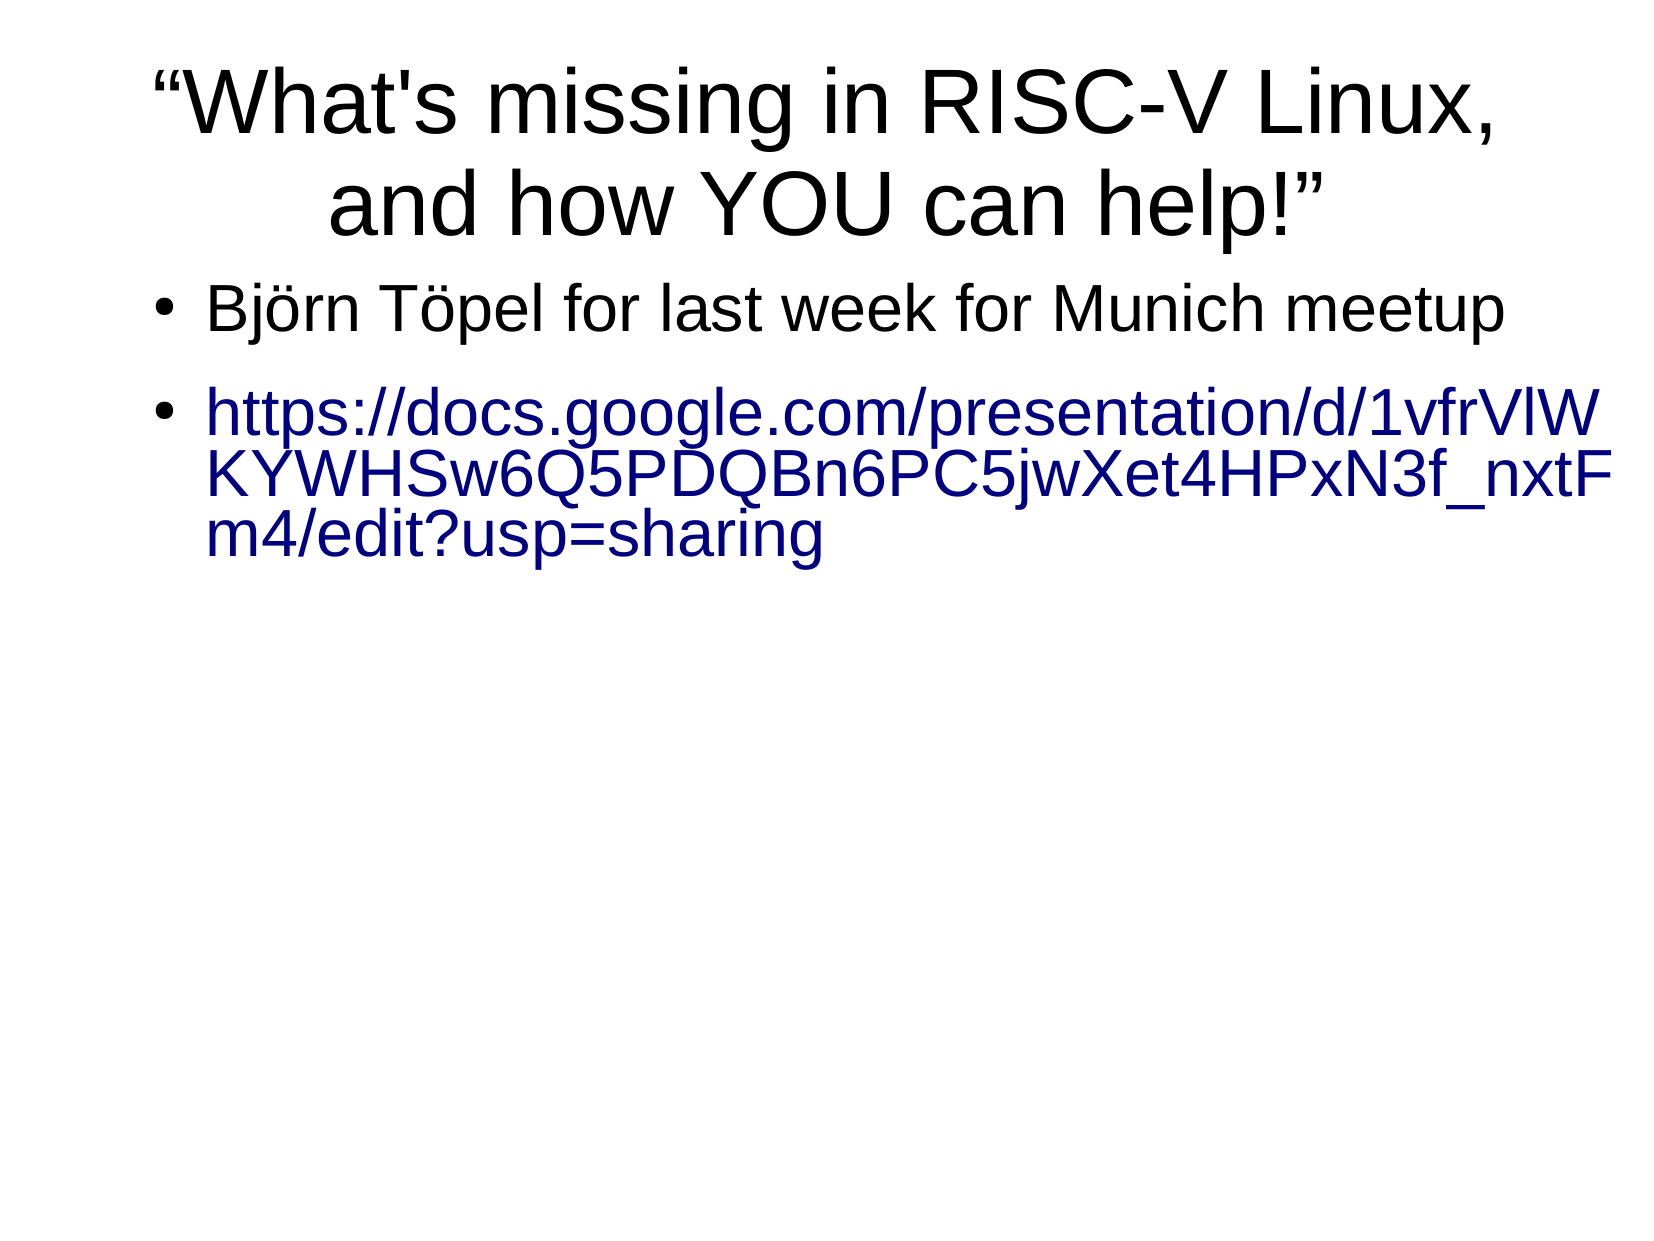

# “What's missing in RISC-V Linux, and how YOU can help!”
Björn Töpel for last week for Munich meetup
https://docs.google.com/presentation/d/1vfrVlWKYWHSw6Q5PDQBn6PC5jwXet4HPxN3f_nxtFm4/edit?usp=sharing